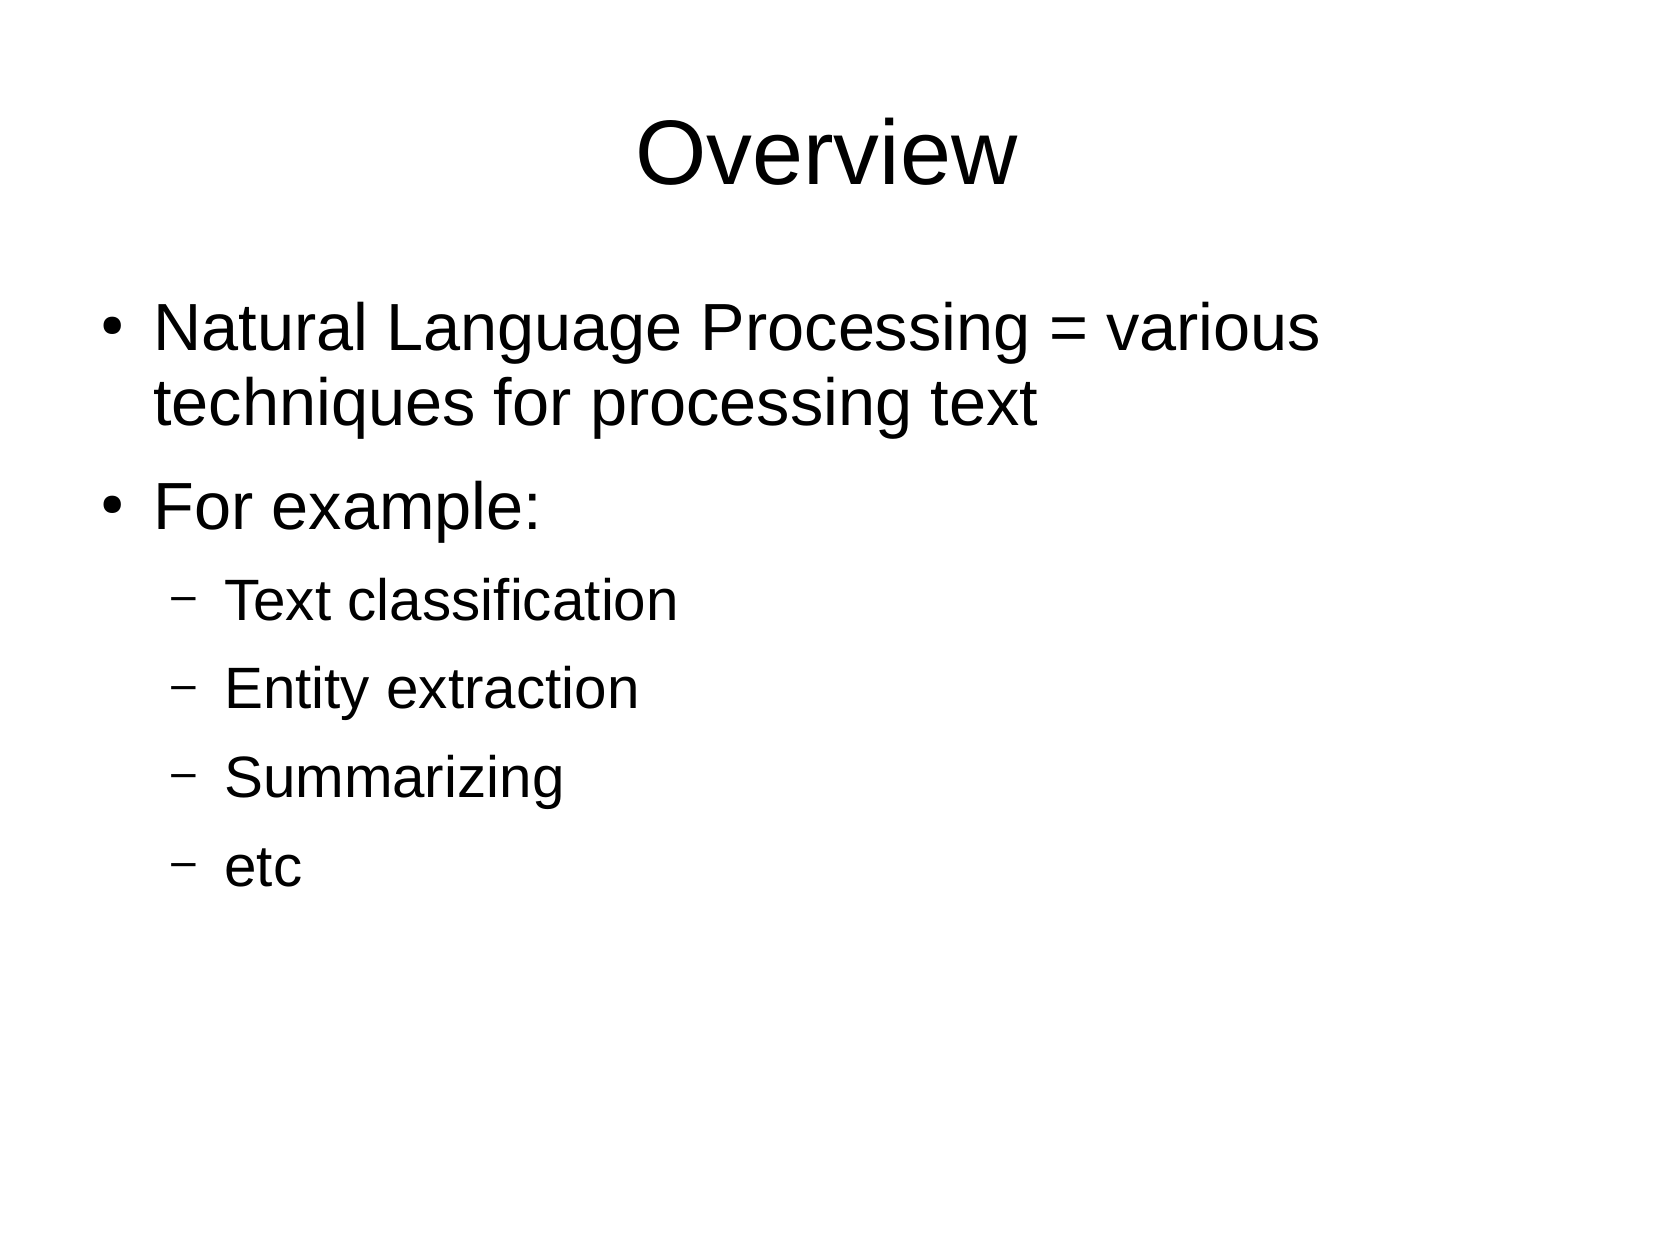

# Overview
Natural Language Processing = various techniques for processing text
For example:
Text classification
Entity extraction
Summarizing
etc